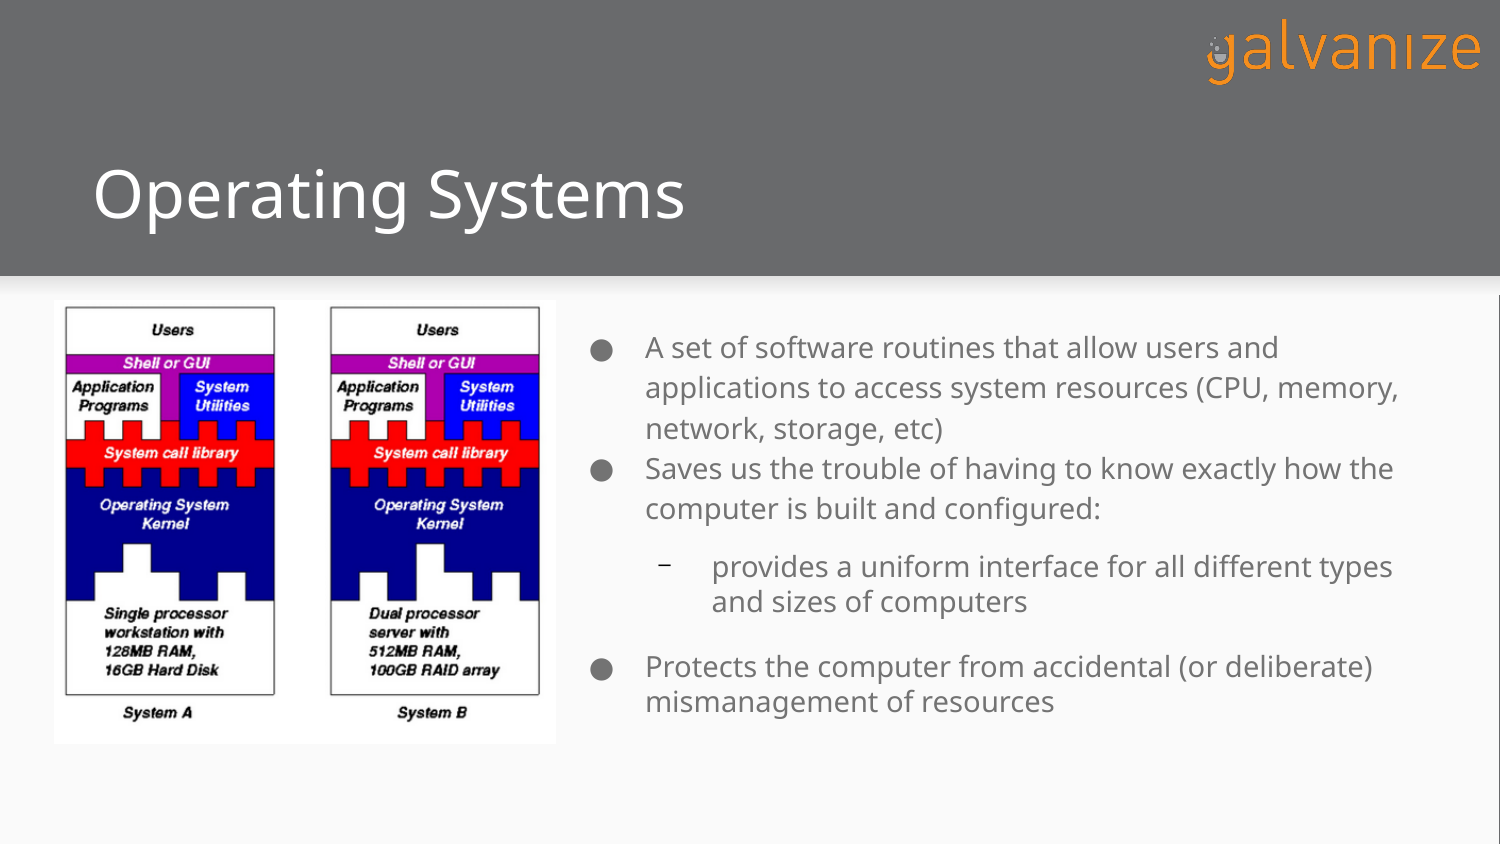

# Operating Systems
A set of software routines that allow users and applications to access system resources (CPU, memory, network, storage, etc)
Saves us the trouble of having to know exactly how the computer is built and configured:
provides a uniform interface for all different types and sizes of computers
Protects the computer from accidental (or deliberate) mismanagement of resources